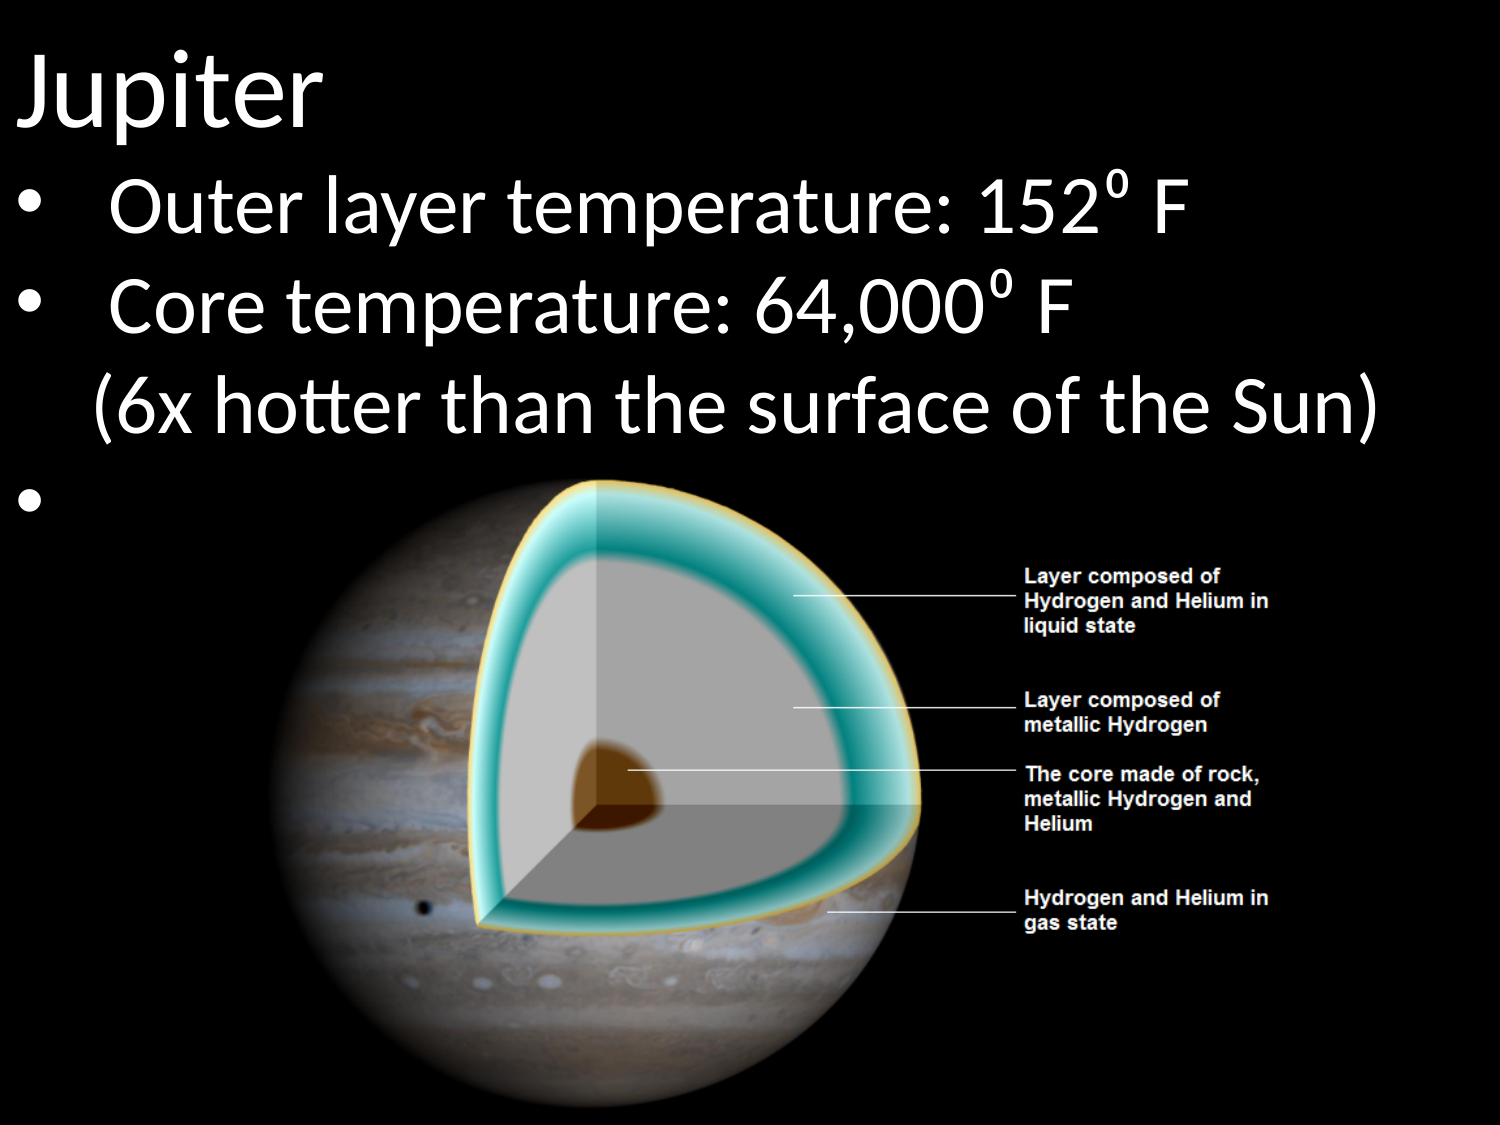

Jupiter
Outer layer temperature: 152⁰ F
Core temperature: 64,000⁰ F
	(6x hotter than the surface of the Sun)